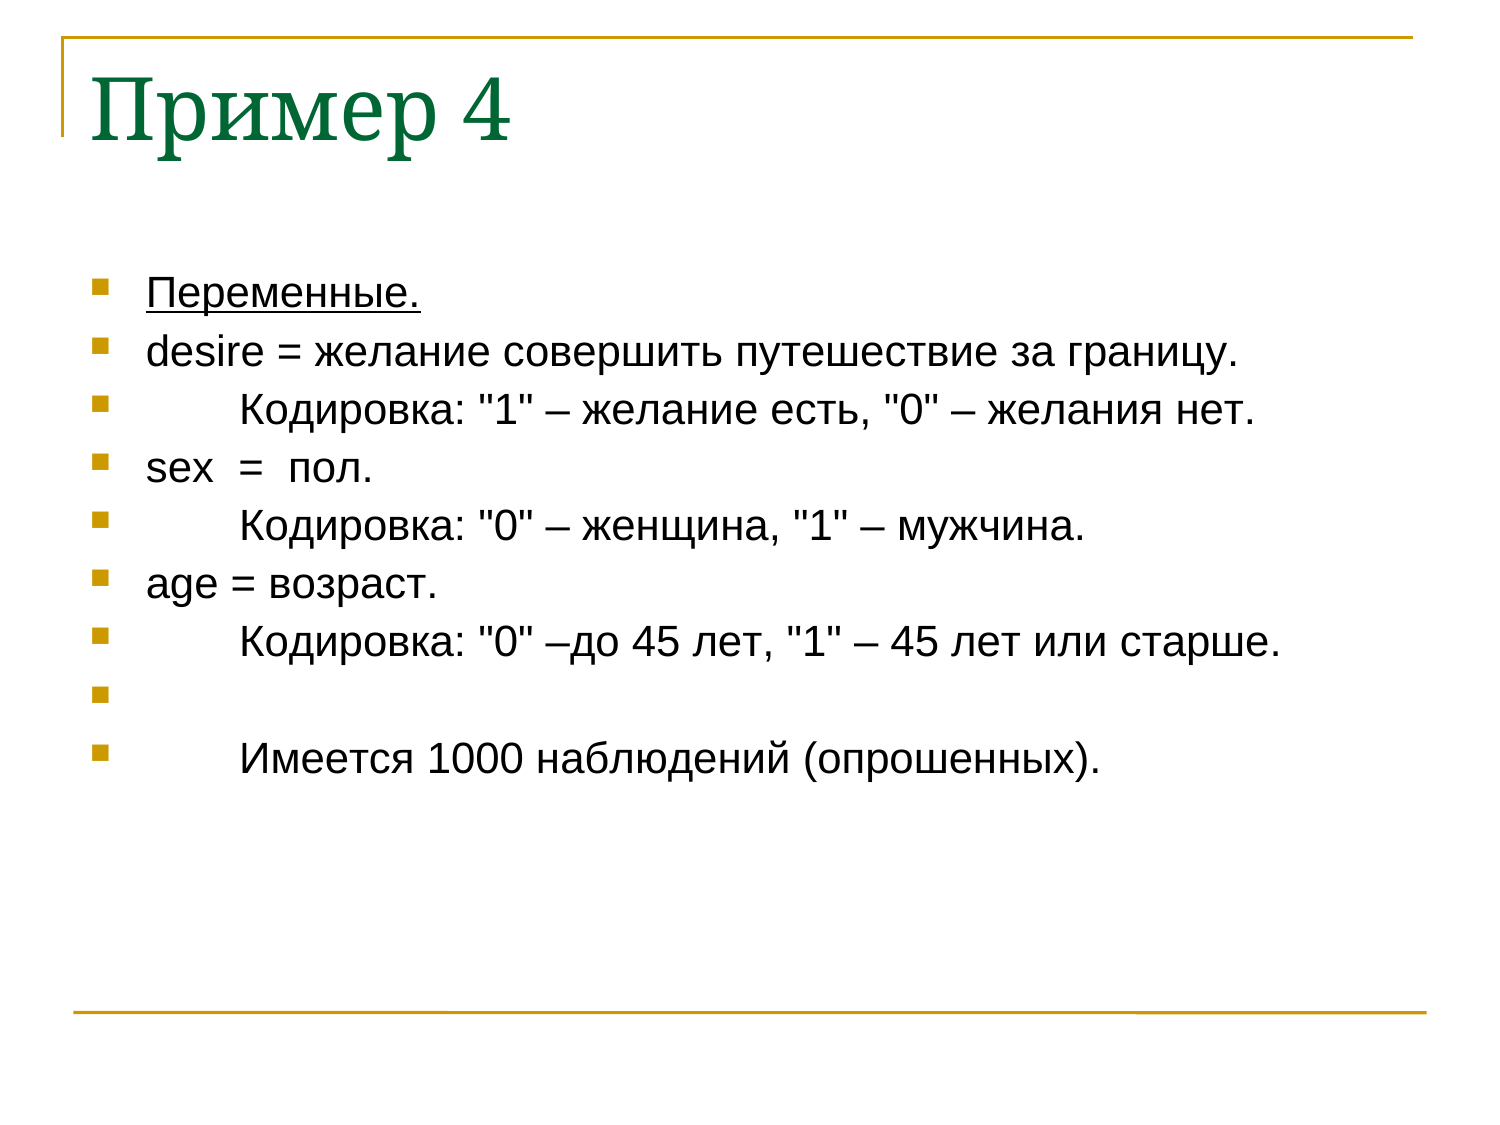

# Пример 4
Переменные.
desire = желание совершить путешествие за границу.
	Кодировка: "1" – желание есть, "0" – желания нет.
sex = пол.
	Кодировка: "0" – женщина, "1" – мужчина.
age = возраст.
	Кодировка: "0" –до 45 лет, "1" – 45 лет или старше.
	Имеется 1000 наблюдений (опрошенных).